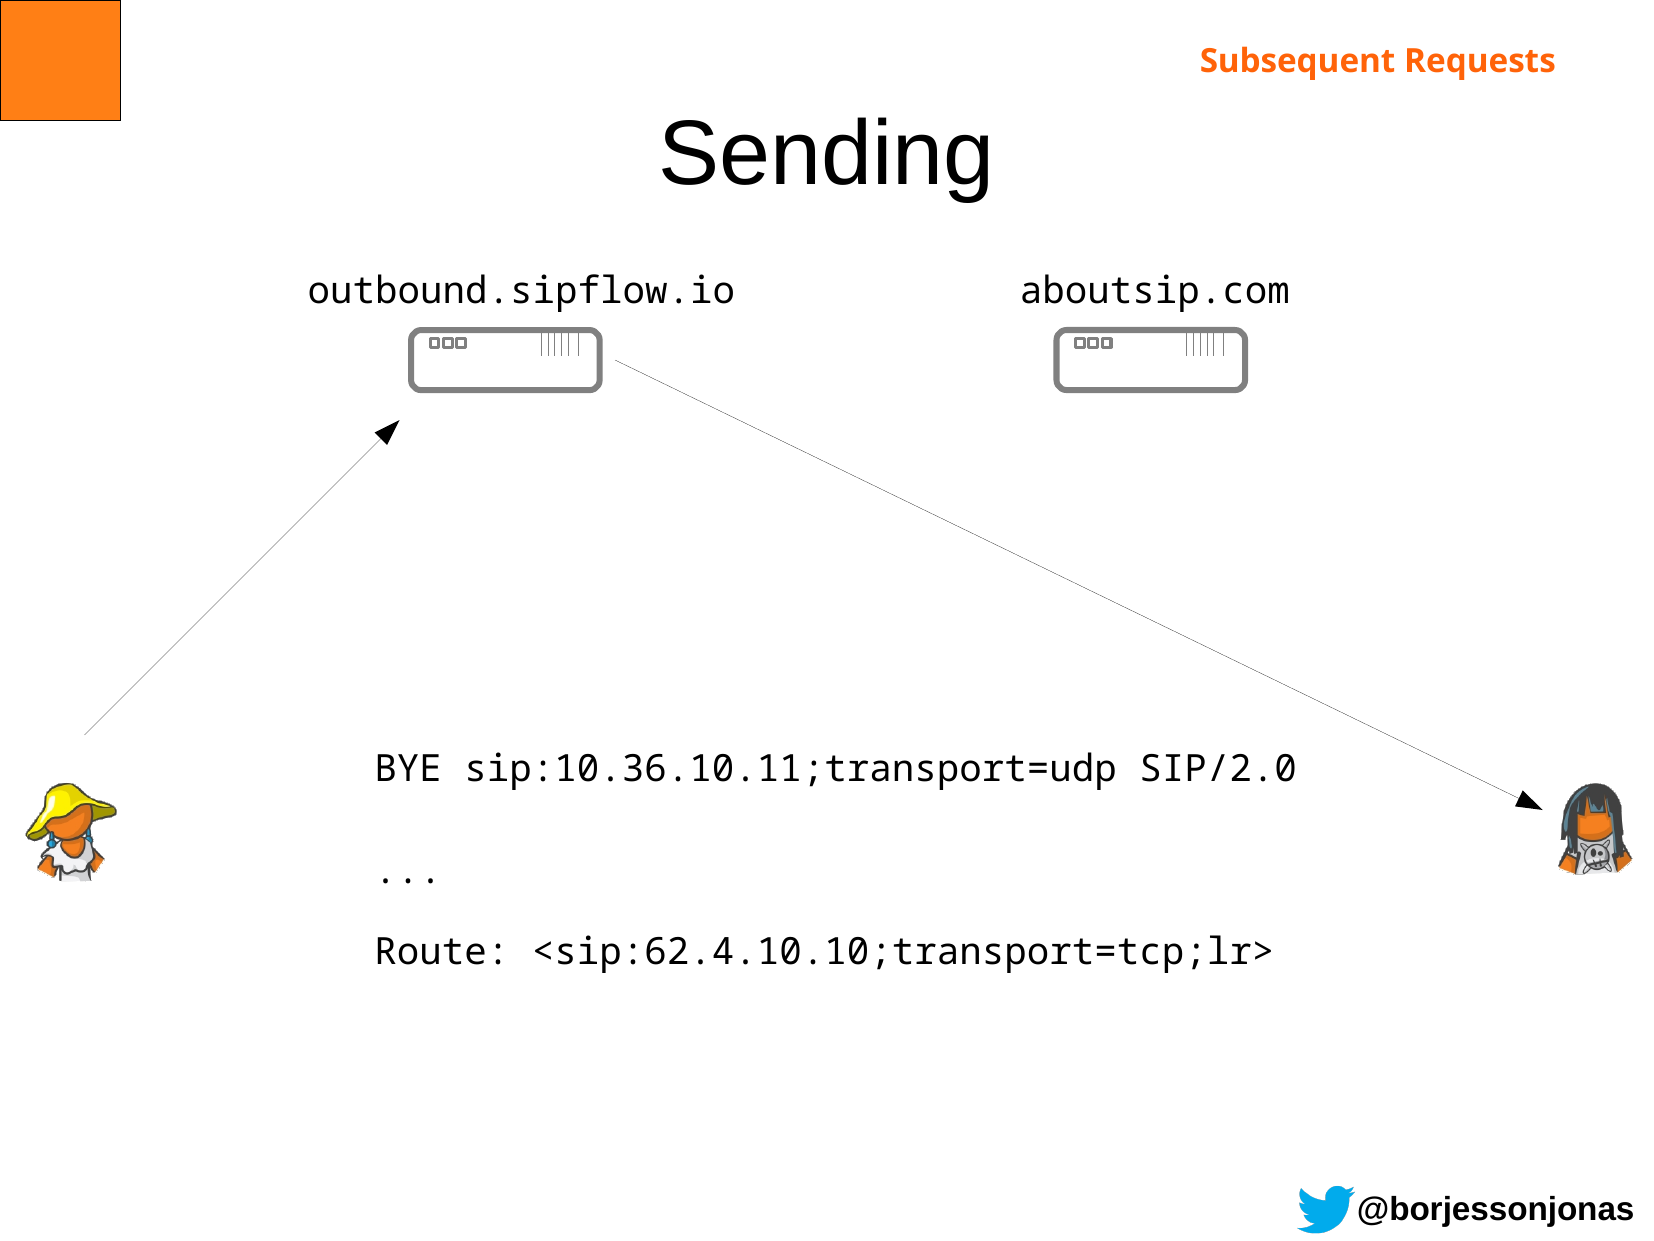

Subsequent Requests
# Sending
outbound.sipflow.io
aboutsip.com
BYE sip:10.36.10.11;transport=udp SIP/2.0
...
Route: <sip:62.4.10.10;transport=tcp;lr>